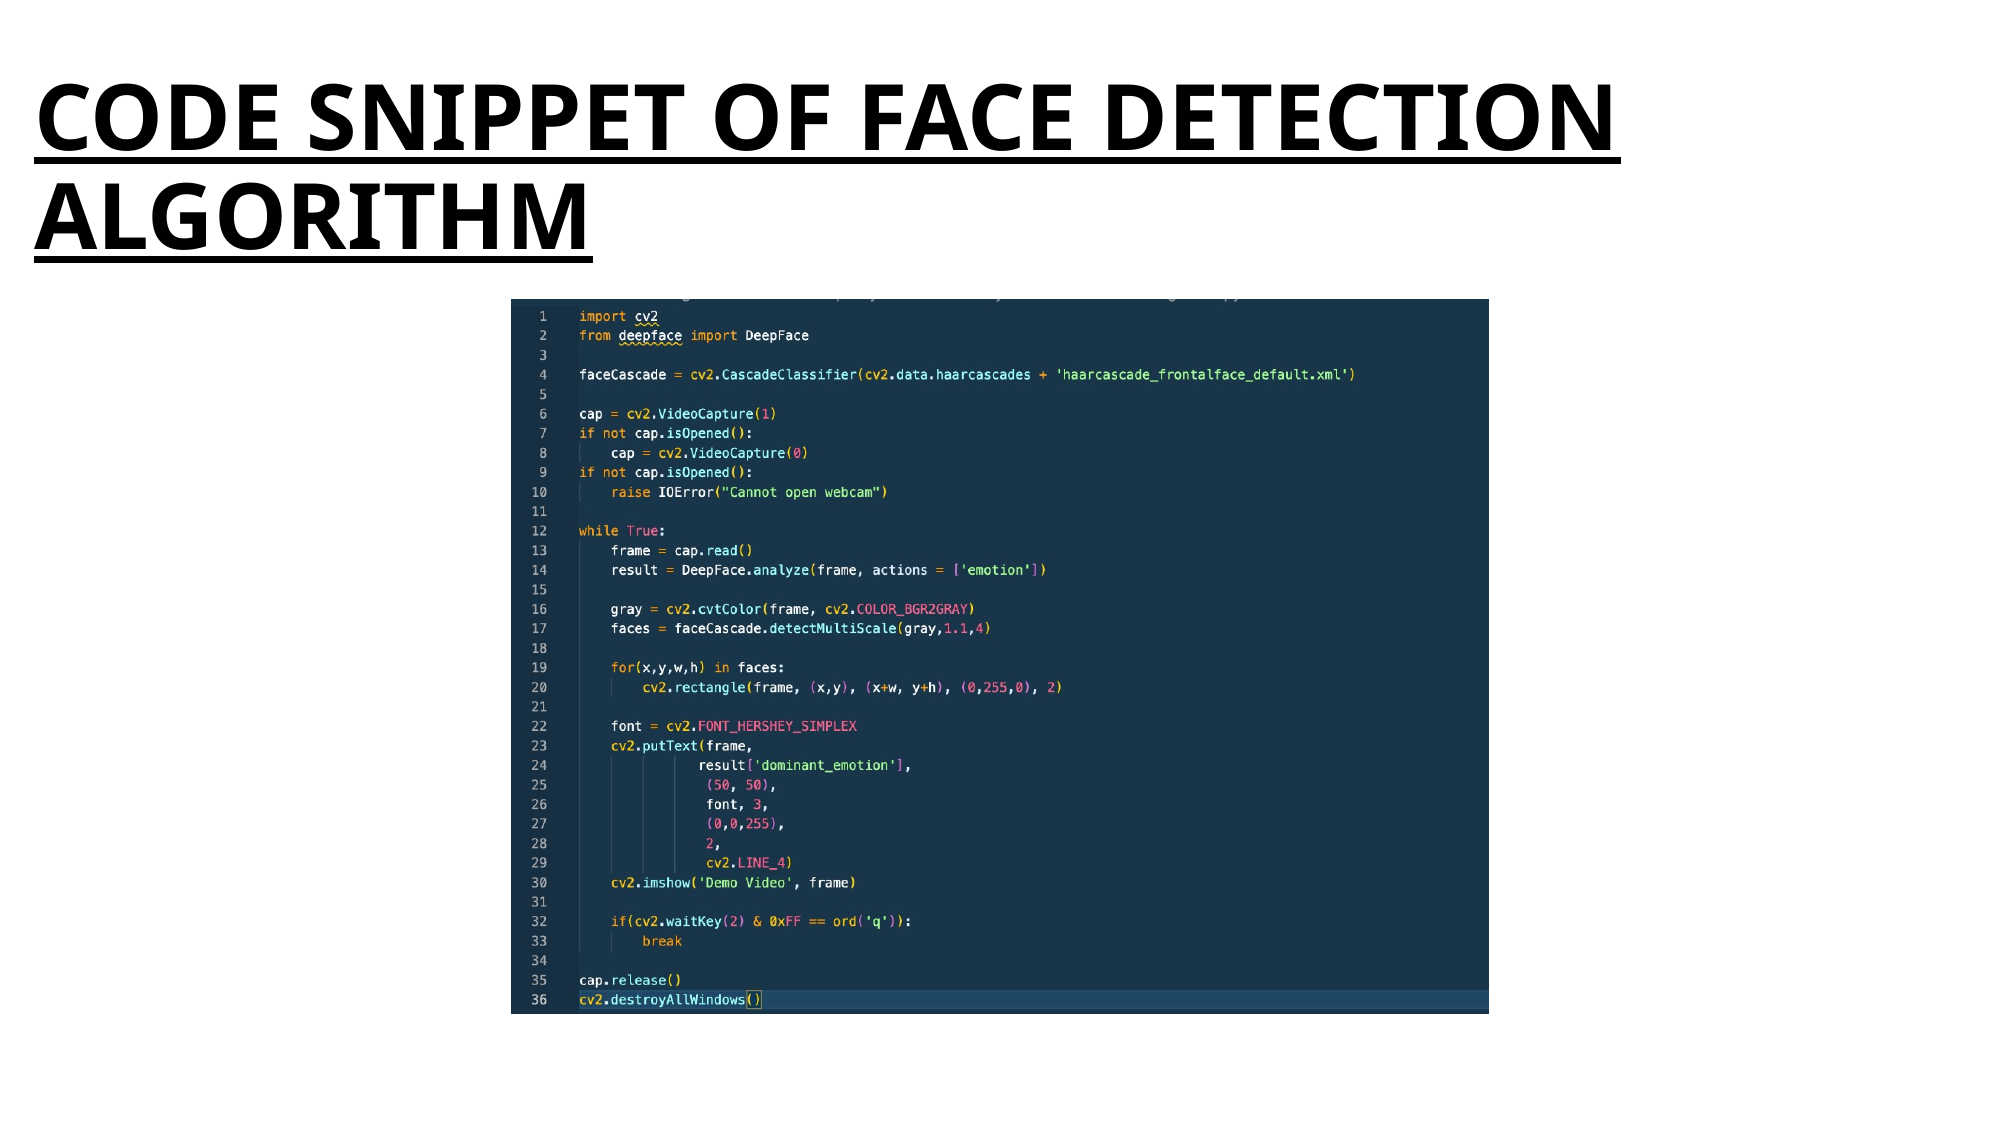

# CODE SNIPPET OF FACE DETECTION ALGORITHM